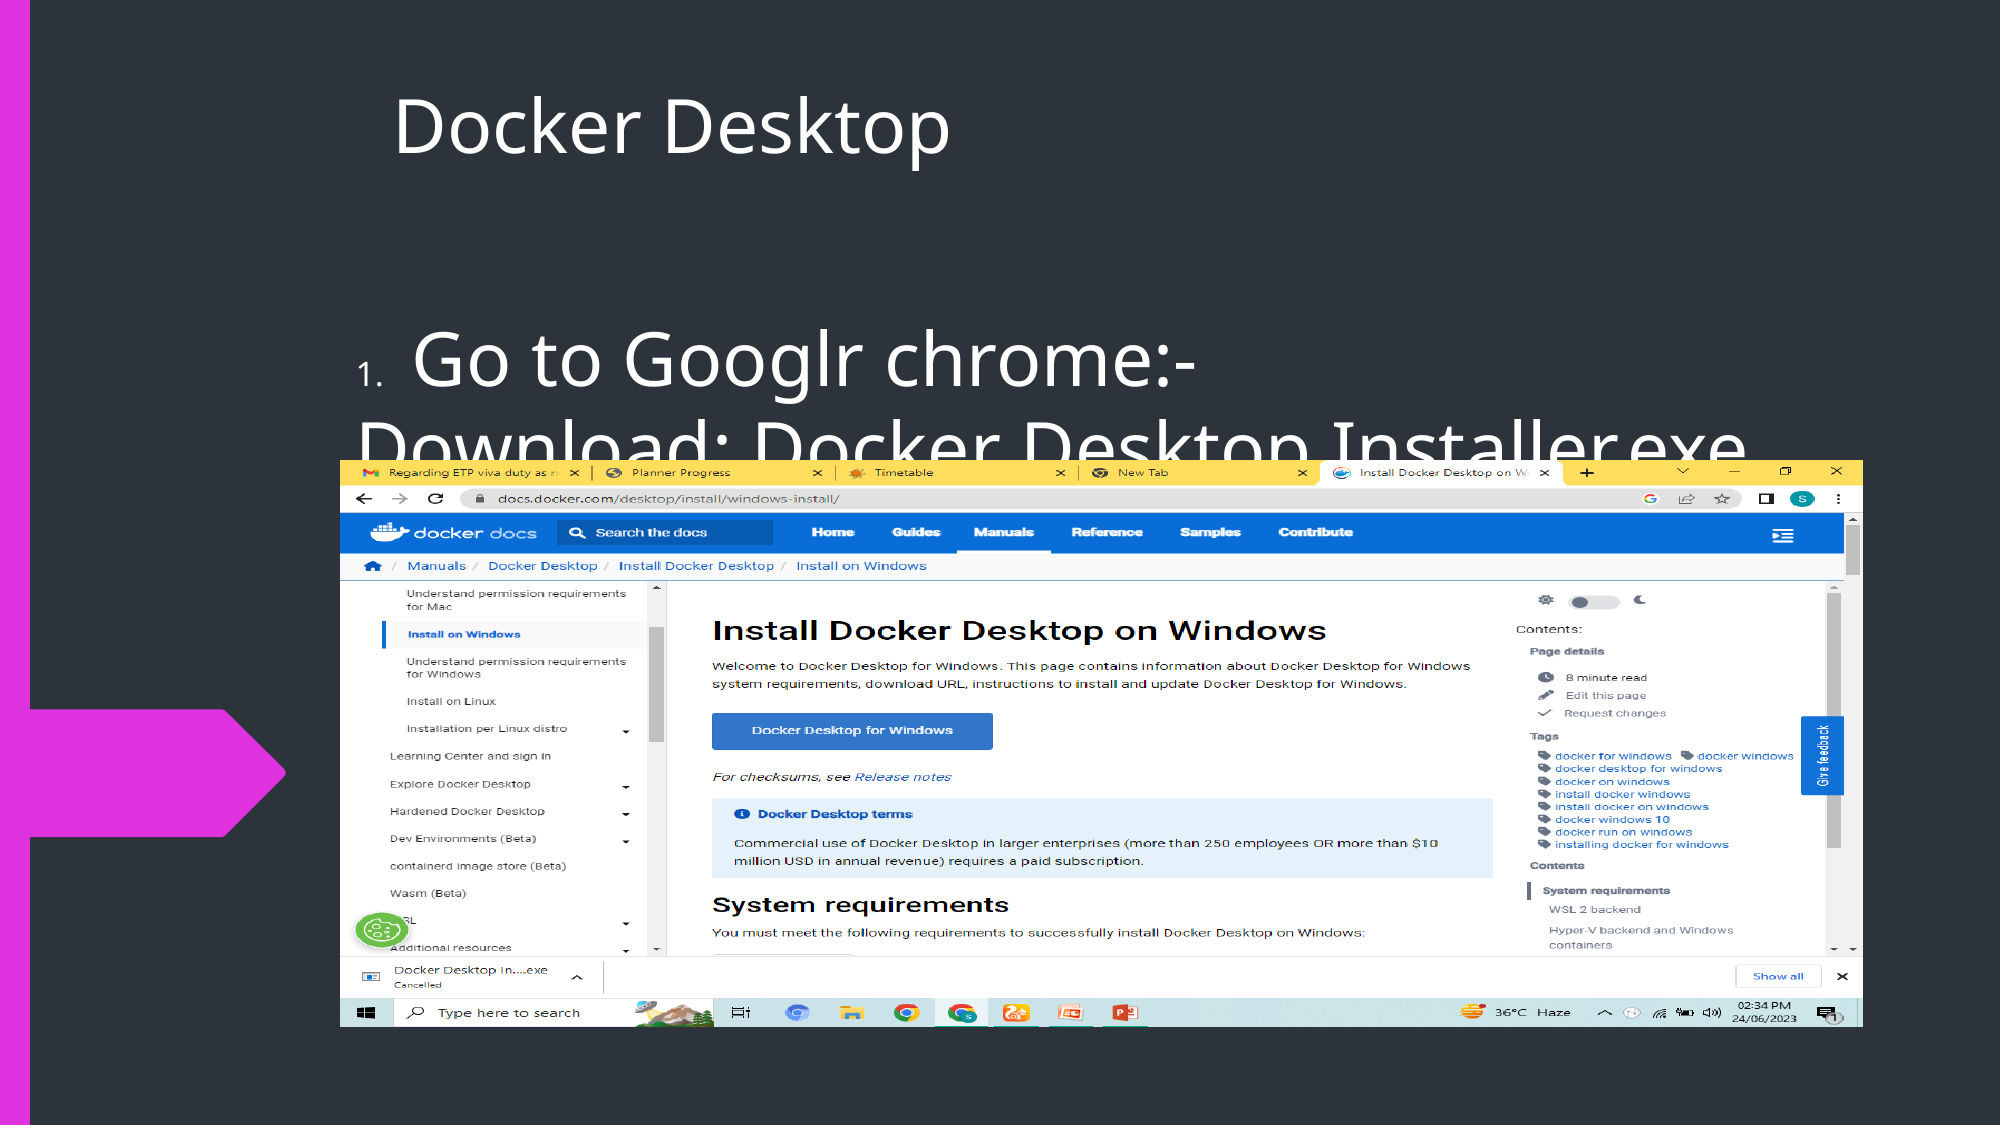

# Docker Desktop
Go to Googlr chrome:-
Download: Docker Desktop Installer.exe